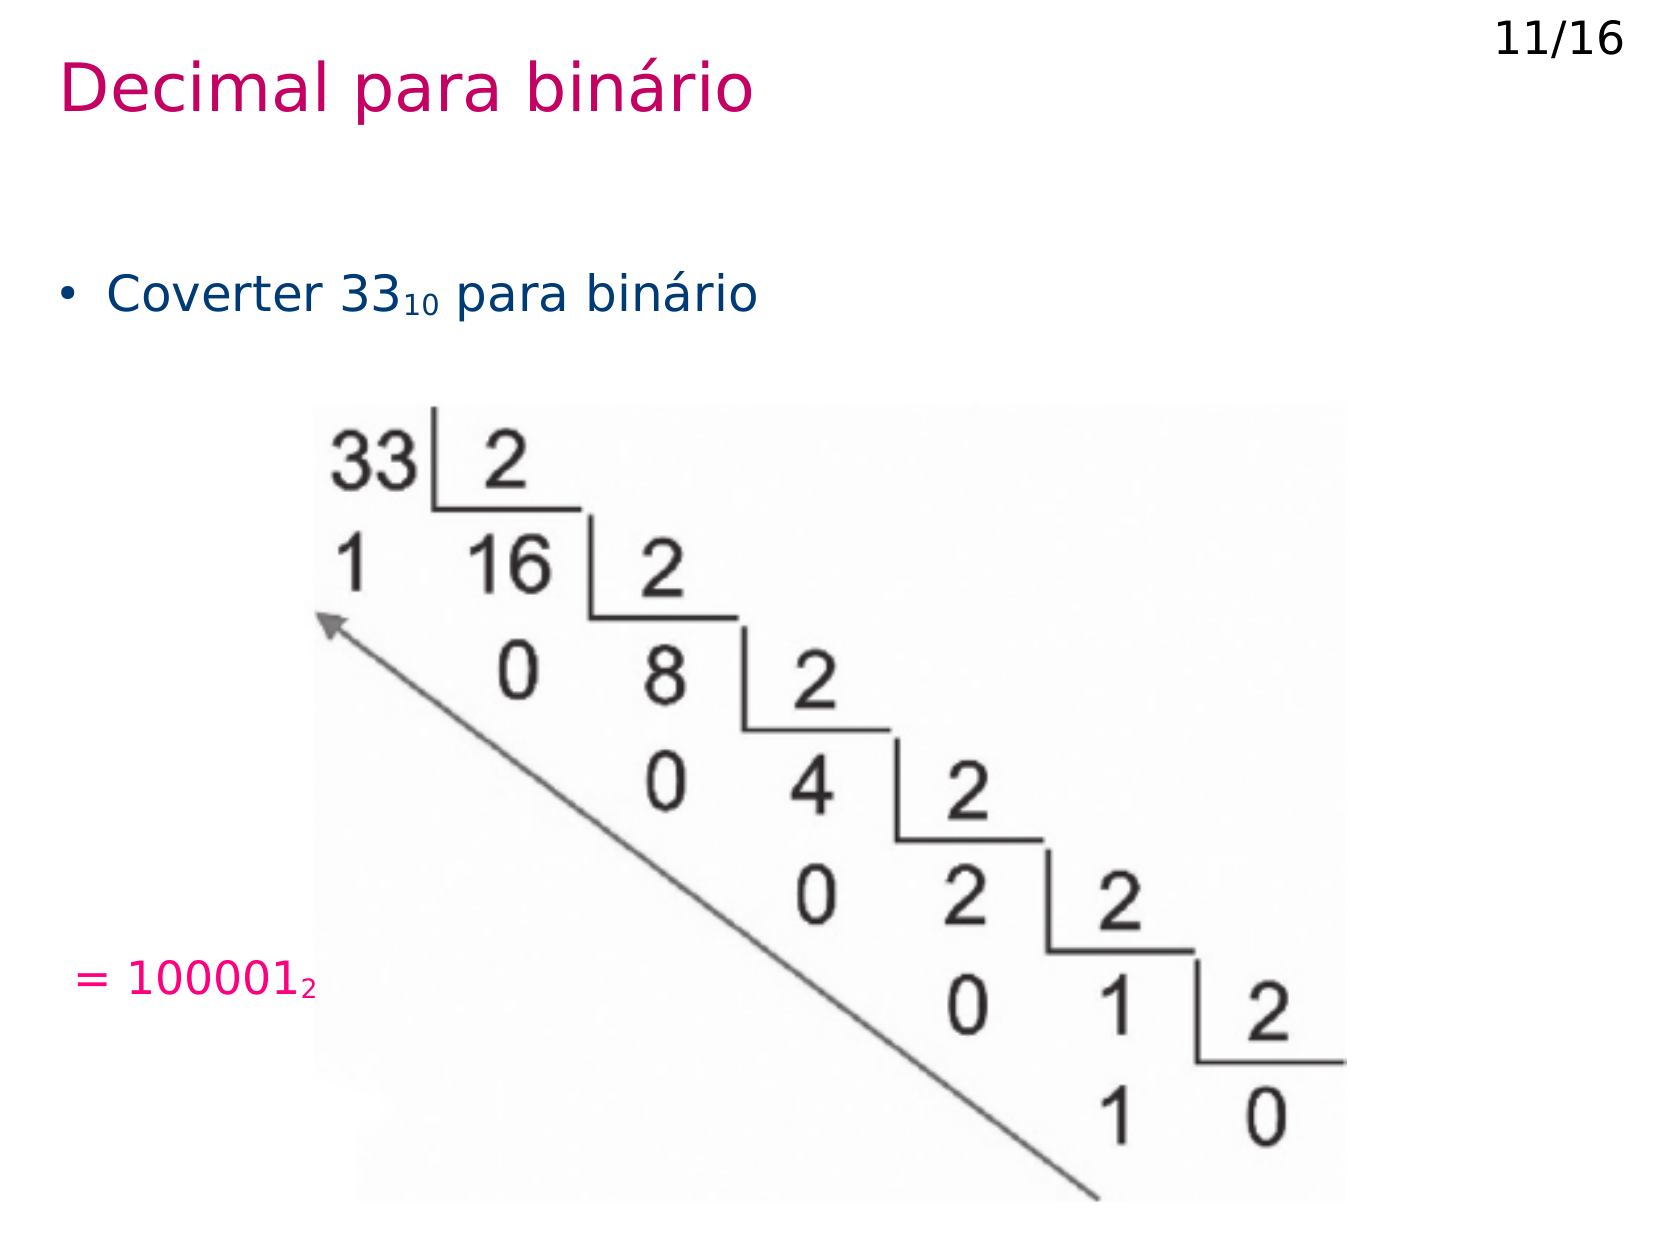

11
# Decimal para binário
Coverter 3310 para binário
= 1000012